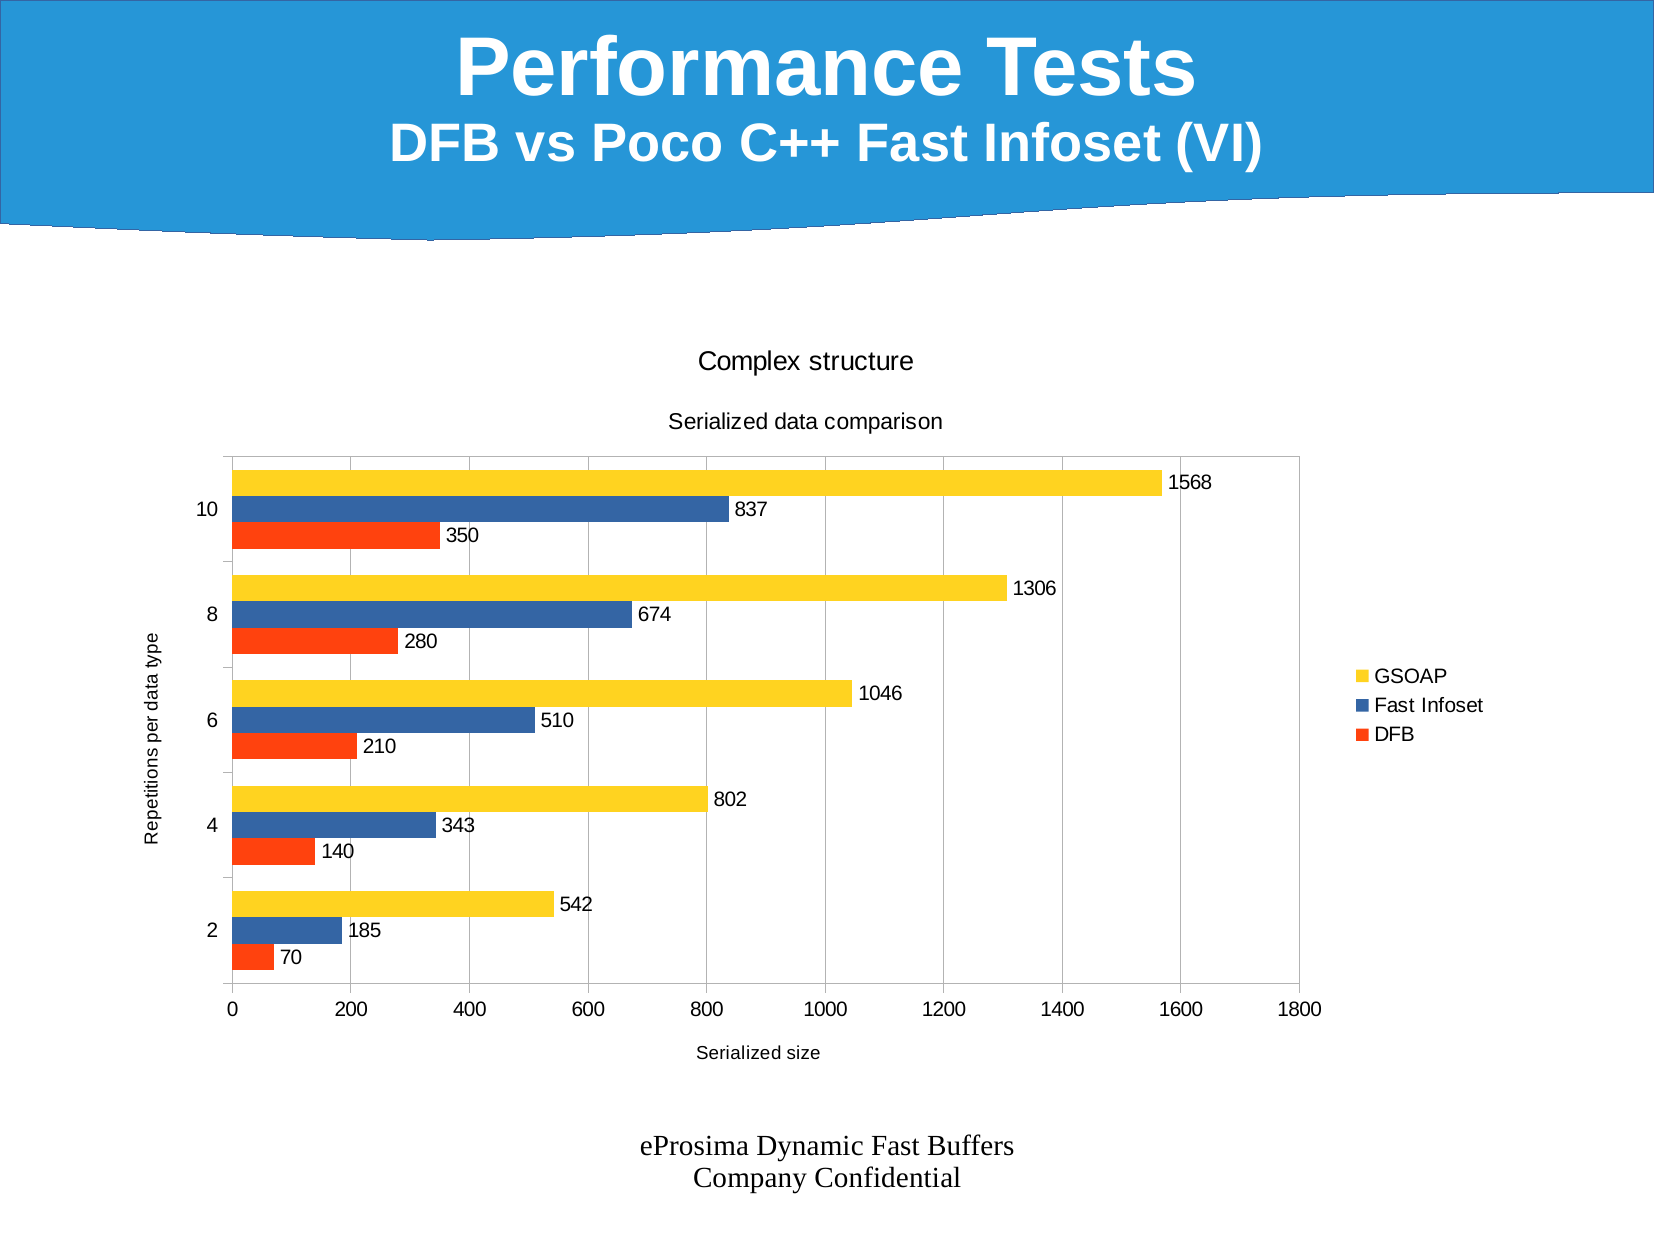

Performance Tests
DFB vs Poco C++ Fast Infoset (VI)
### Chart: Complex structure
Serialized data comparison
| Category | DFB | Fast Infoset | GSOAP |
|---|---|---|---|
| 2 | 70.0 | 185.0 | 542.0 |
| 4 | 140.0 | 343.0 | 802.0 |
| 6 | 210.0 | 510.0 | 1046.0 |
| 8 | 280.0 | 674.0 | 1306.0 |
| 10 | 350.0 | 837.0 | 1568.0 |eProsima Dynamic Fast Buffers